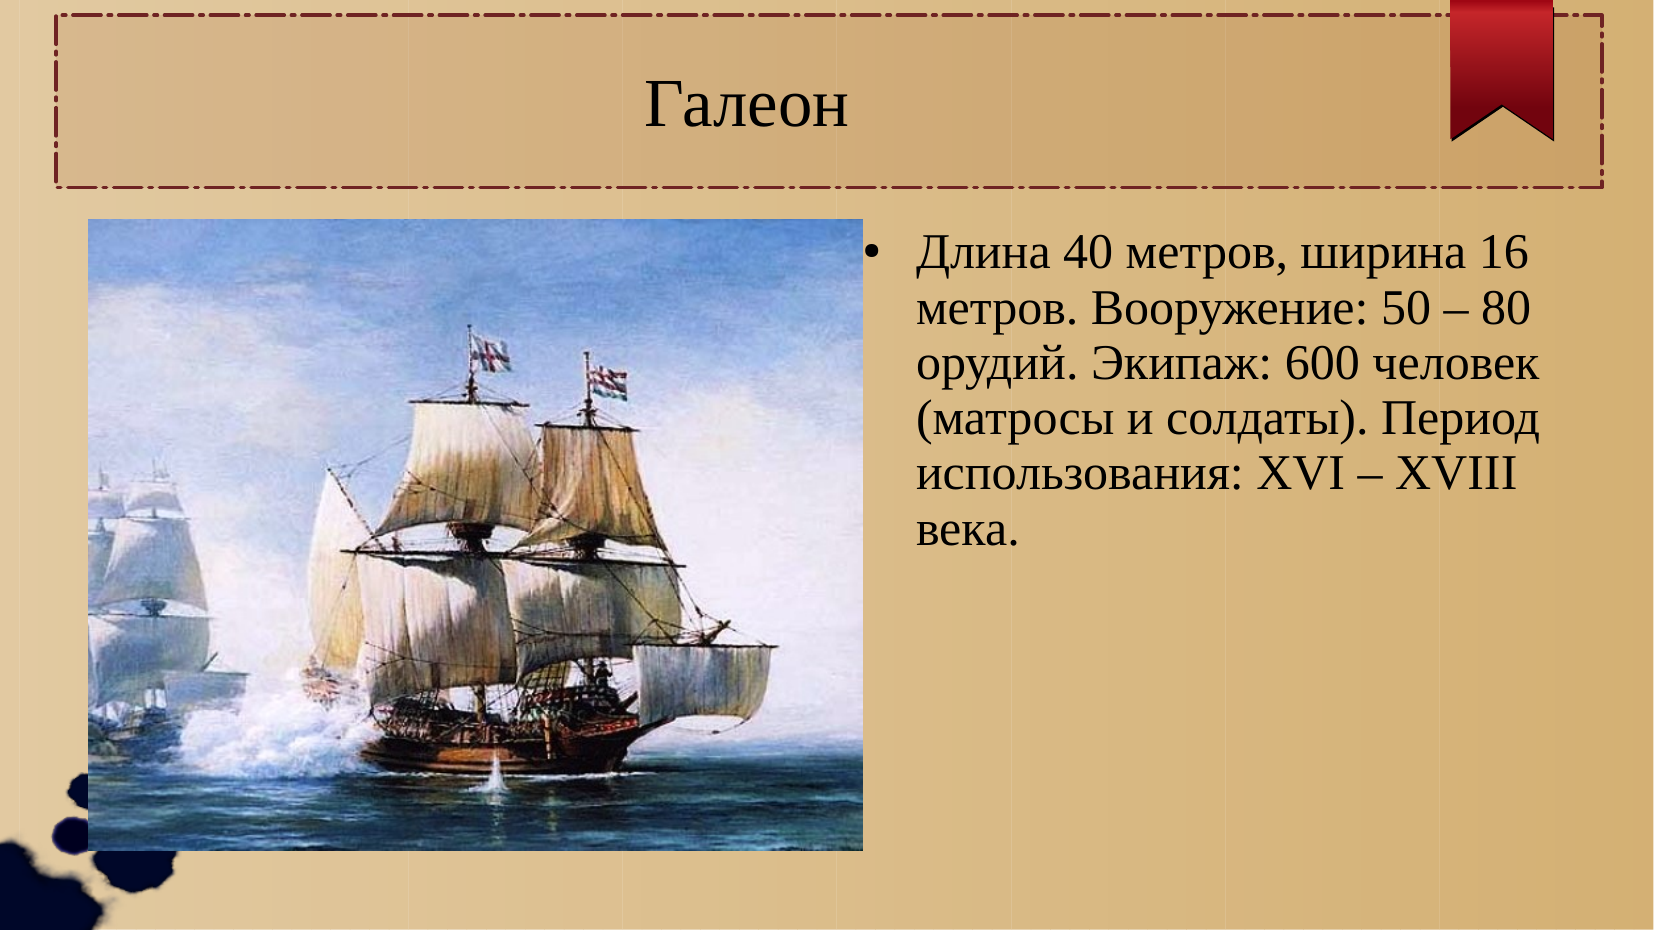

# Галеон
Длина 40 метров, ширина 16 метров. Вооружение: 50 – 80 орудий. Экипаж: 600 человек (матросы и солдаты). Период использования: XVI – XVIII века.